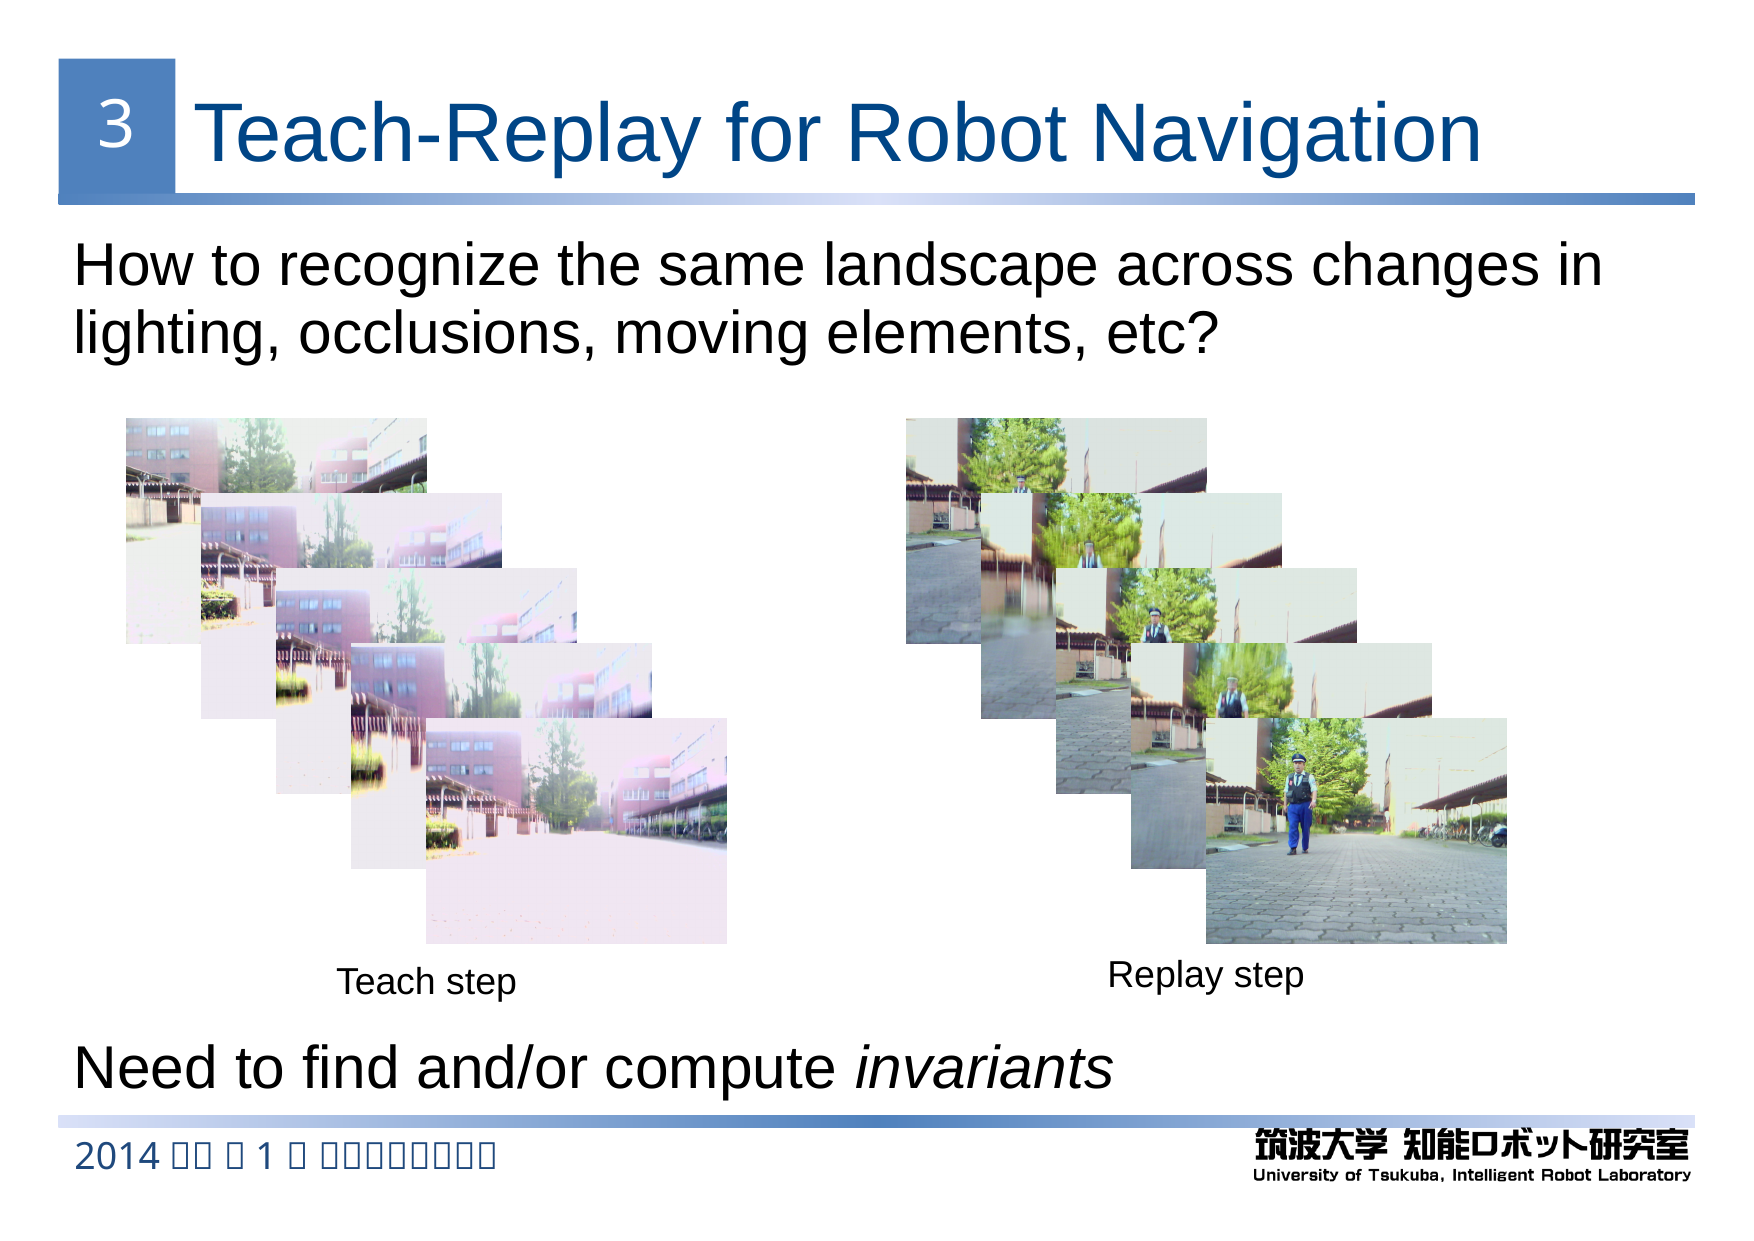

# Teach-Replay for Robot Navigation
How to recognize the same landscape across changes in lighting, occlusions, moving elements, etc?
Replay step
Teach step
Need to find and/or compute invariants